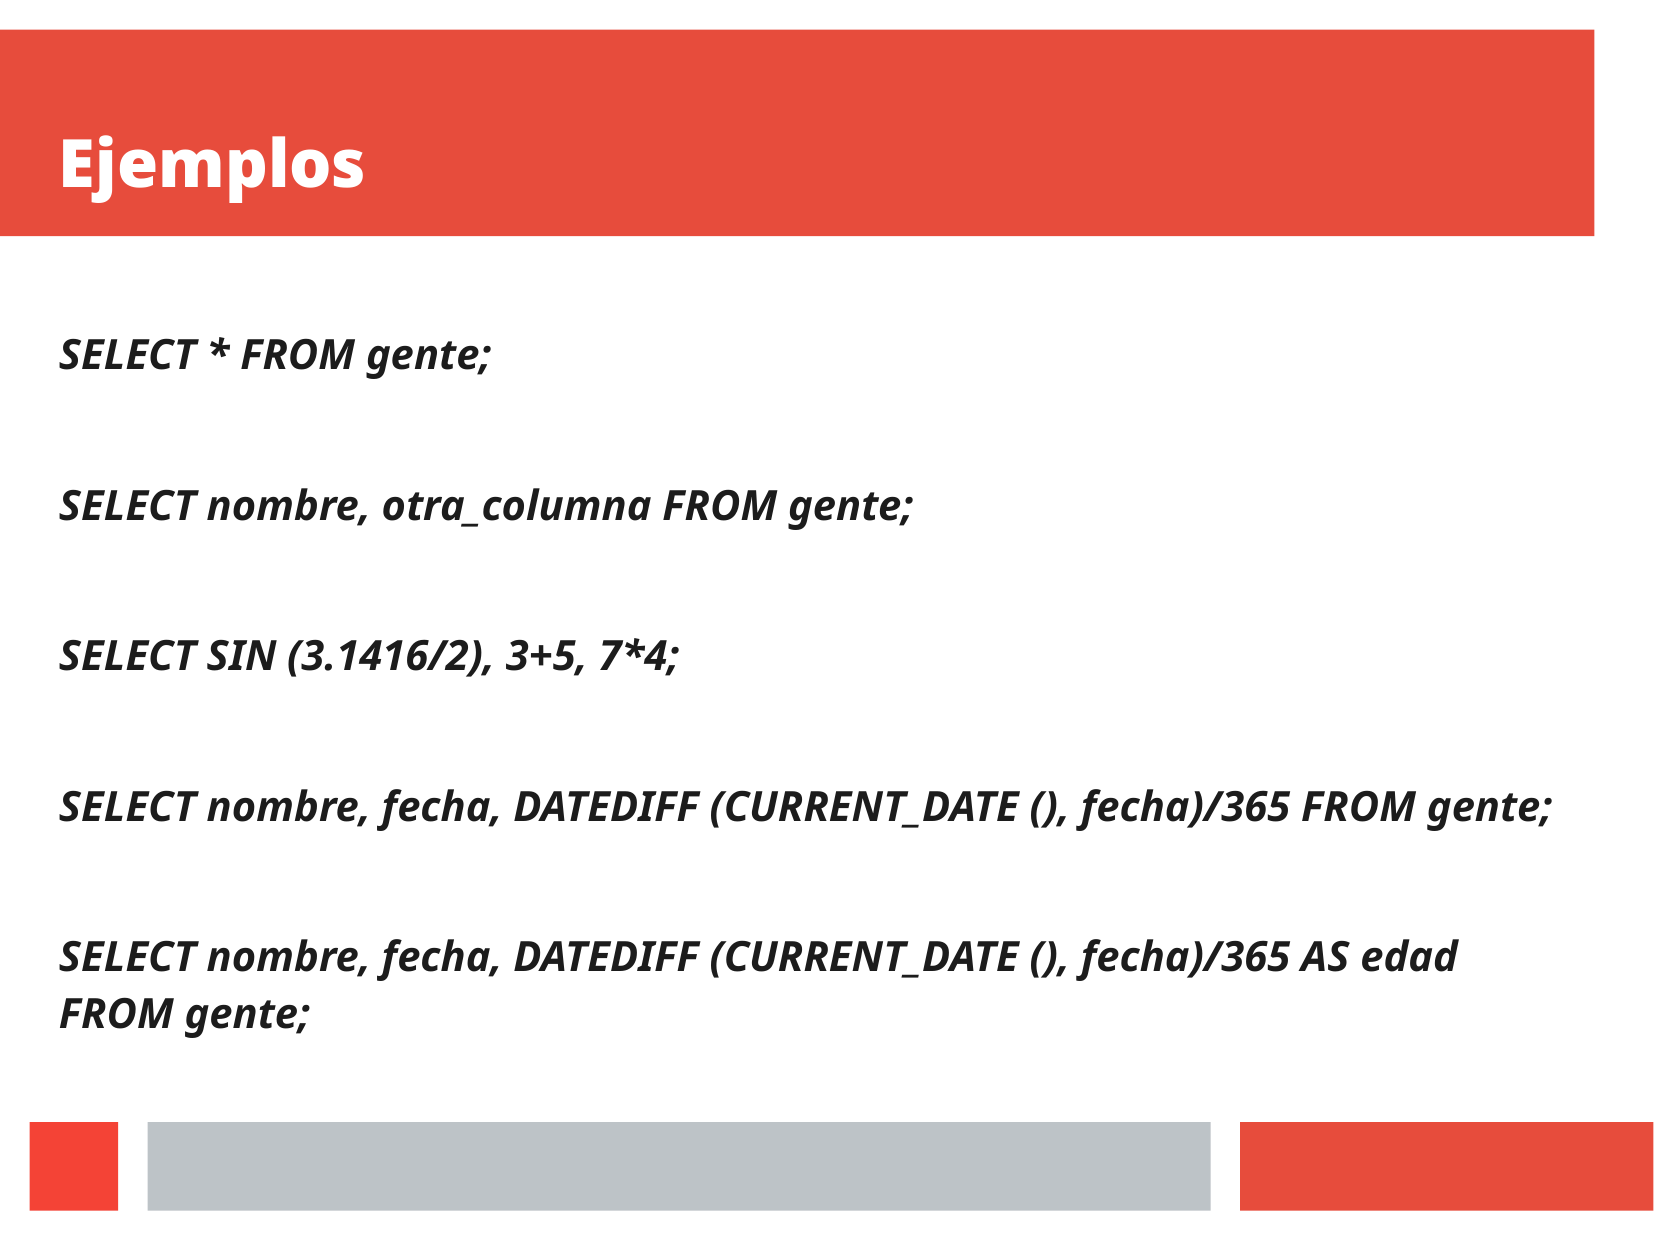

# Ejemplos
SELECT * FROM gente;
SELECT nombre, otra_columna FROM gente;
SELECT SIN (3.1416/2), 3+5, 7*4;
SELECT nombre, fecha, DATEDIFF (CURRENT_DATE (), fecha)/365 FROM gente;
SELECT nombre, fecha, DATEDIFF (CURRENT_DATE (), fecha)/365 AS edad FROM gente;